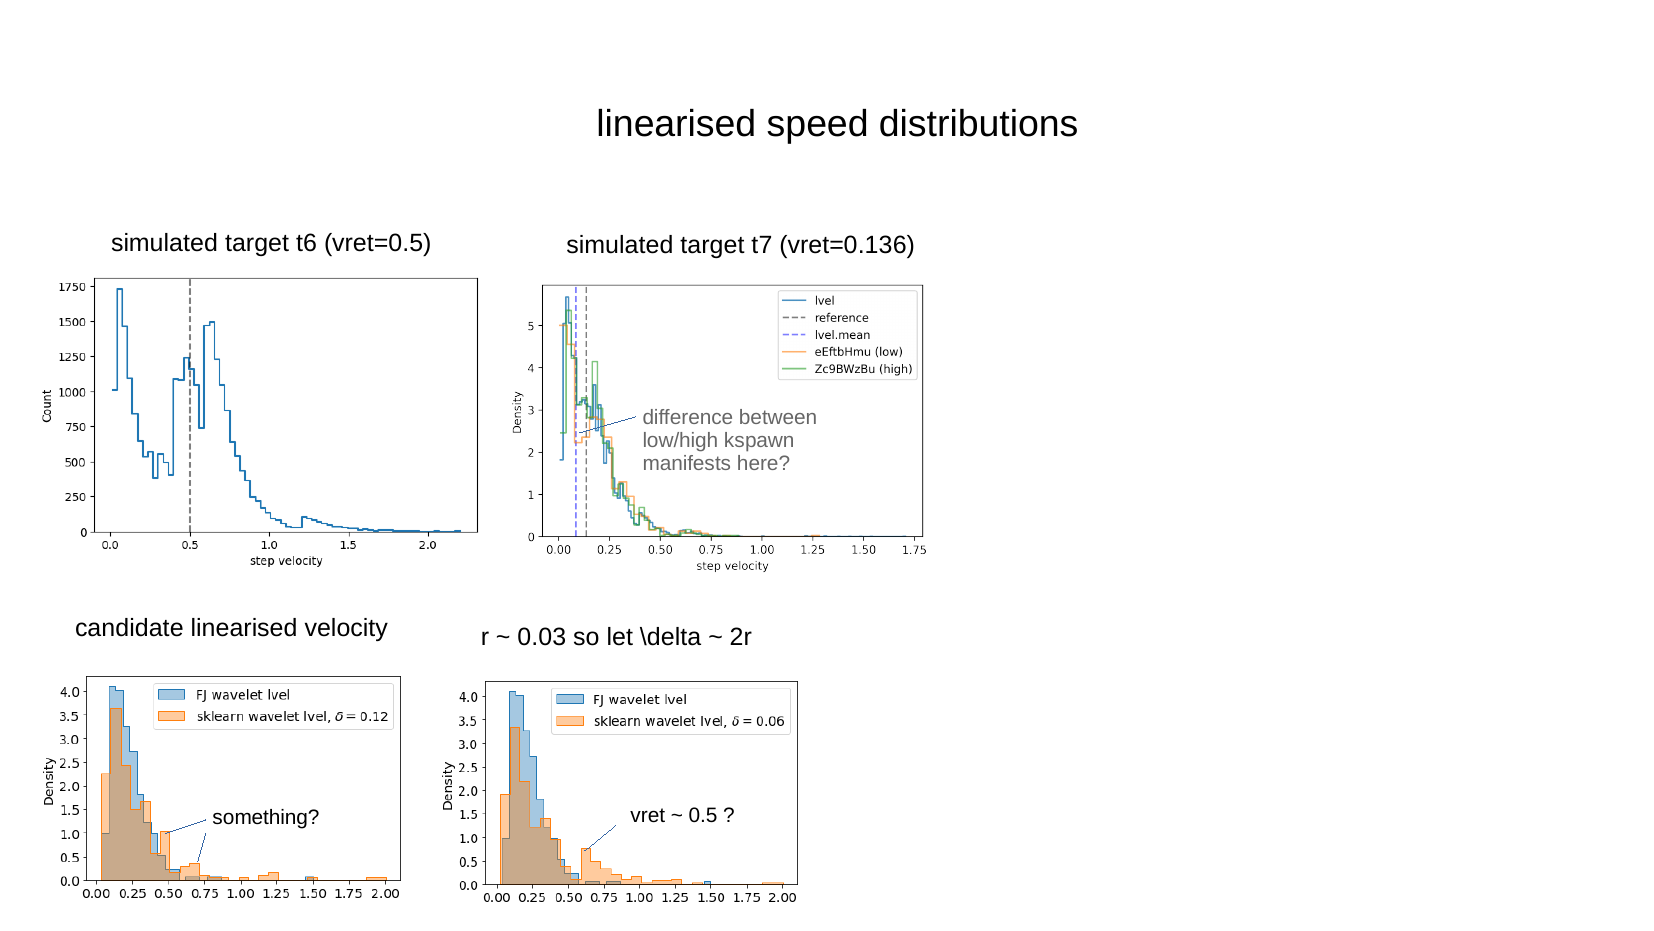

# linearised speed distributions
simulated target t6 (vret=0.5)
simulated target t7 (vret=0.136)
difference between low/high kspawn manifests here?
candidate linearised velocity
r ~ 0.03 so let \delta ~ 2r
vret ~ 0.5 ?
something?